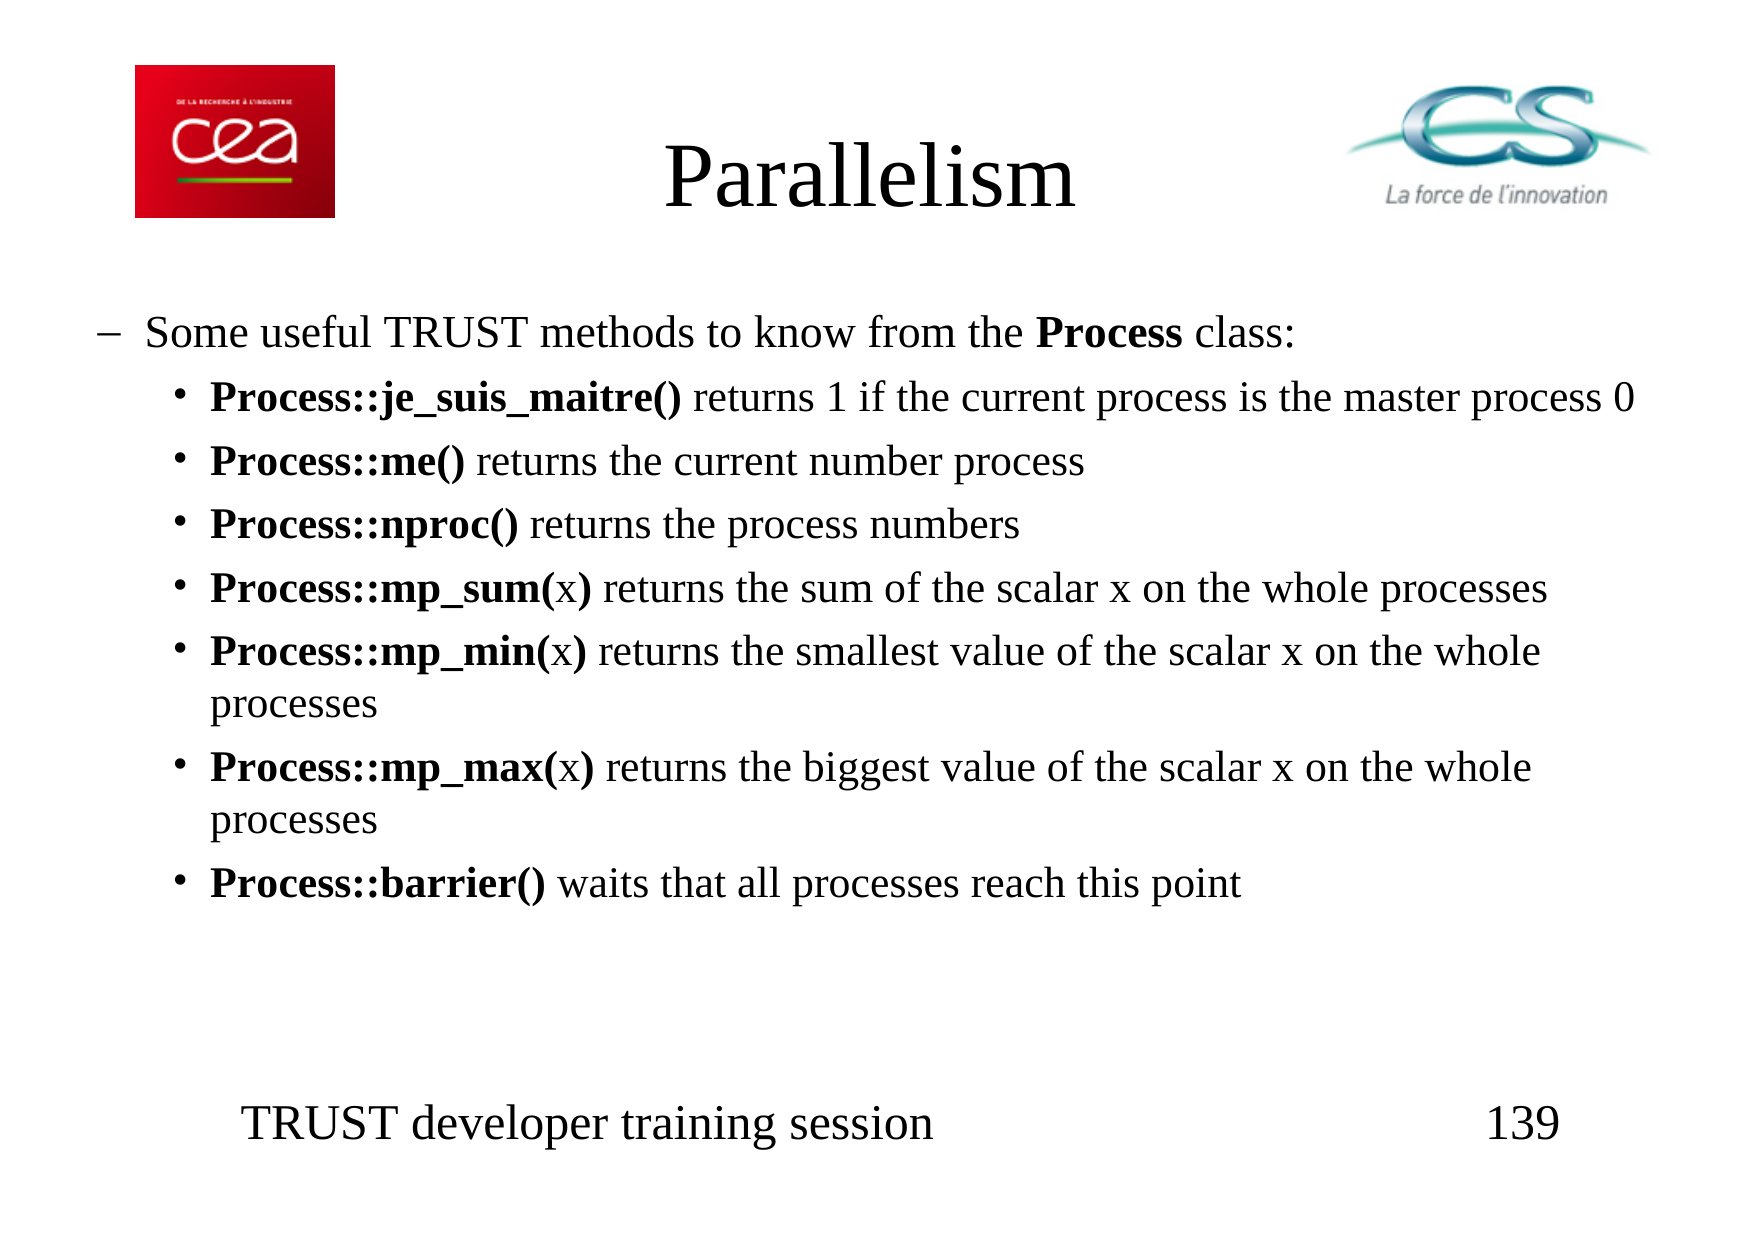

# Parallelism
Some useful TRUST methods to know from the Process class:
Process::je_suis_maitre() returns 1 if the current process is the master process 0
Process::me() returns the current number process
Process::nproc() returns the process numbers
Process::mp_sum(x) returns the sum of the scalar x on the whole processes
Process::mp_min(x) returns the smallest value of the scalar x on the whole processes
Process::mp_max(x) returns the biggest value of the scalar x on the whole processes
Process::barrier() waits that all processes reach this point
TRUST developer training session
139